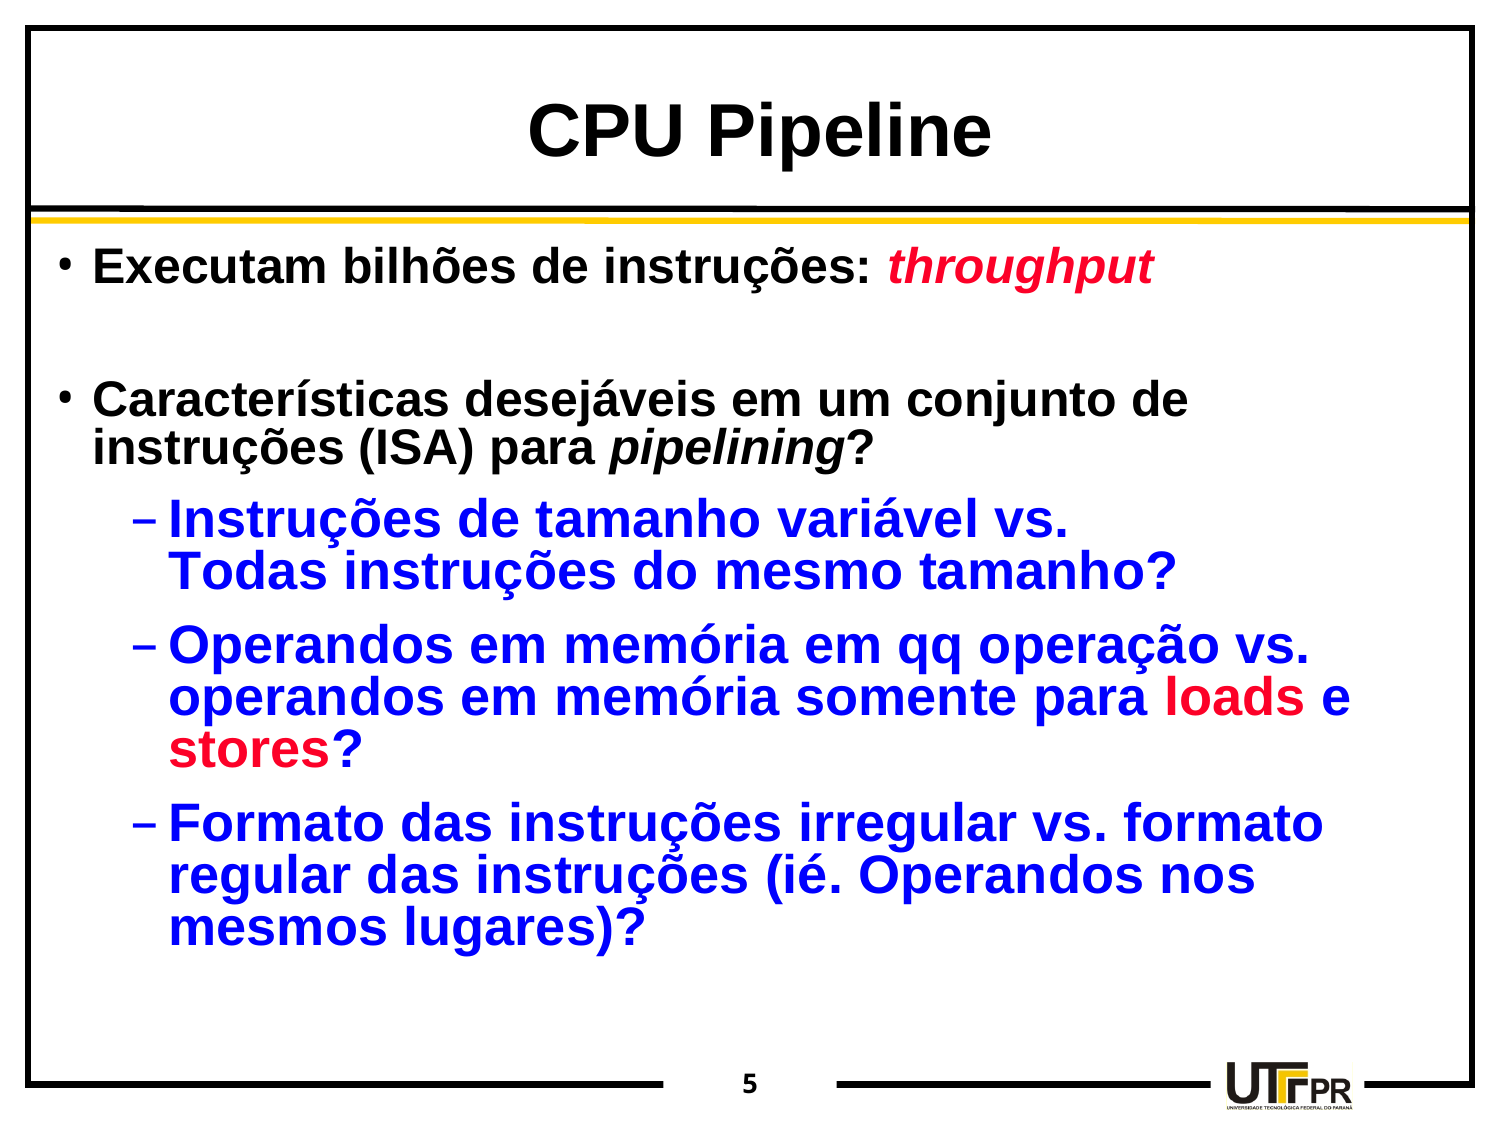

# CPU Pipeline
Executam bilhões de instruções: throughput
Características desejáveis em um conjunto de instruções (ISA) para pipelining?
Instruções de tamanho variável vs.
Todas instruções do mesmo tamanho?
Operandos em memória em qq operação vs. operandos em memória somente para loads e stores?
Formato das instruções irregular vs. formato regular das instruções (ié. Operandos nos mesmos lugares)?